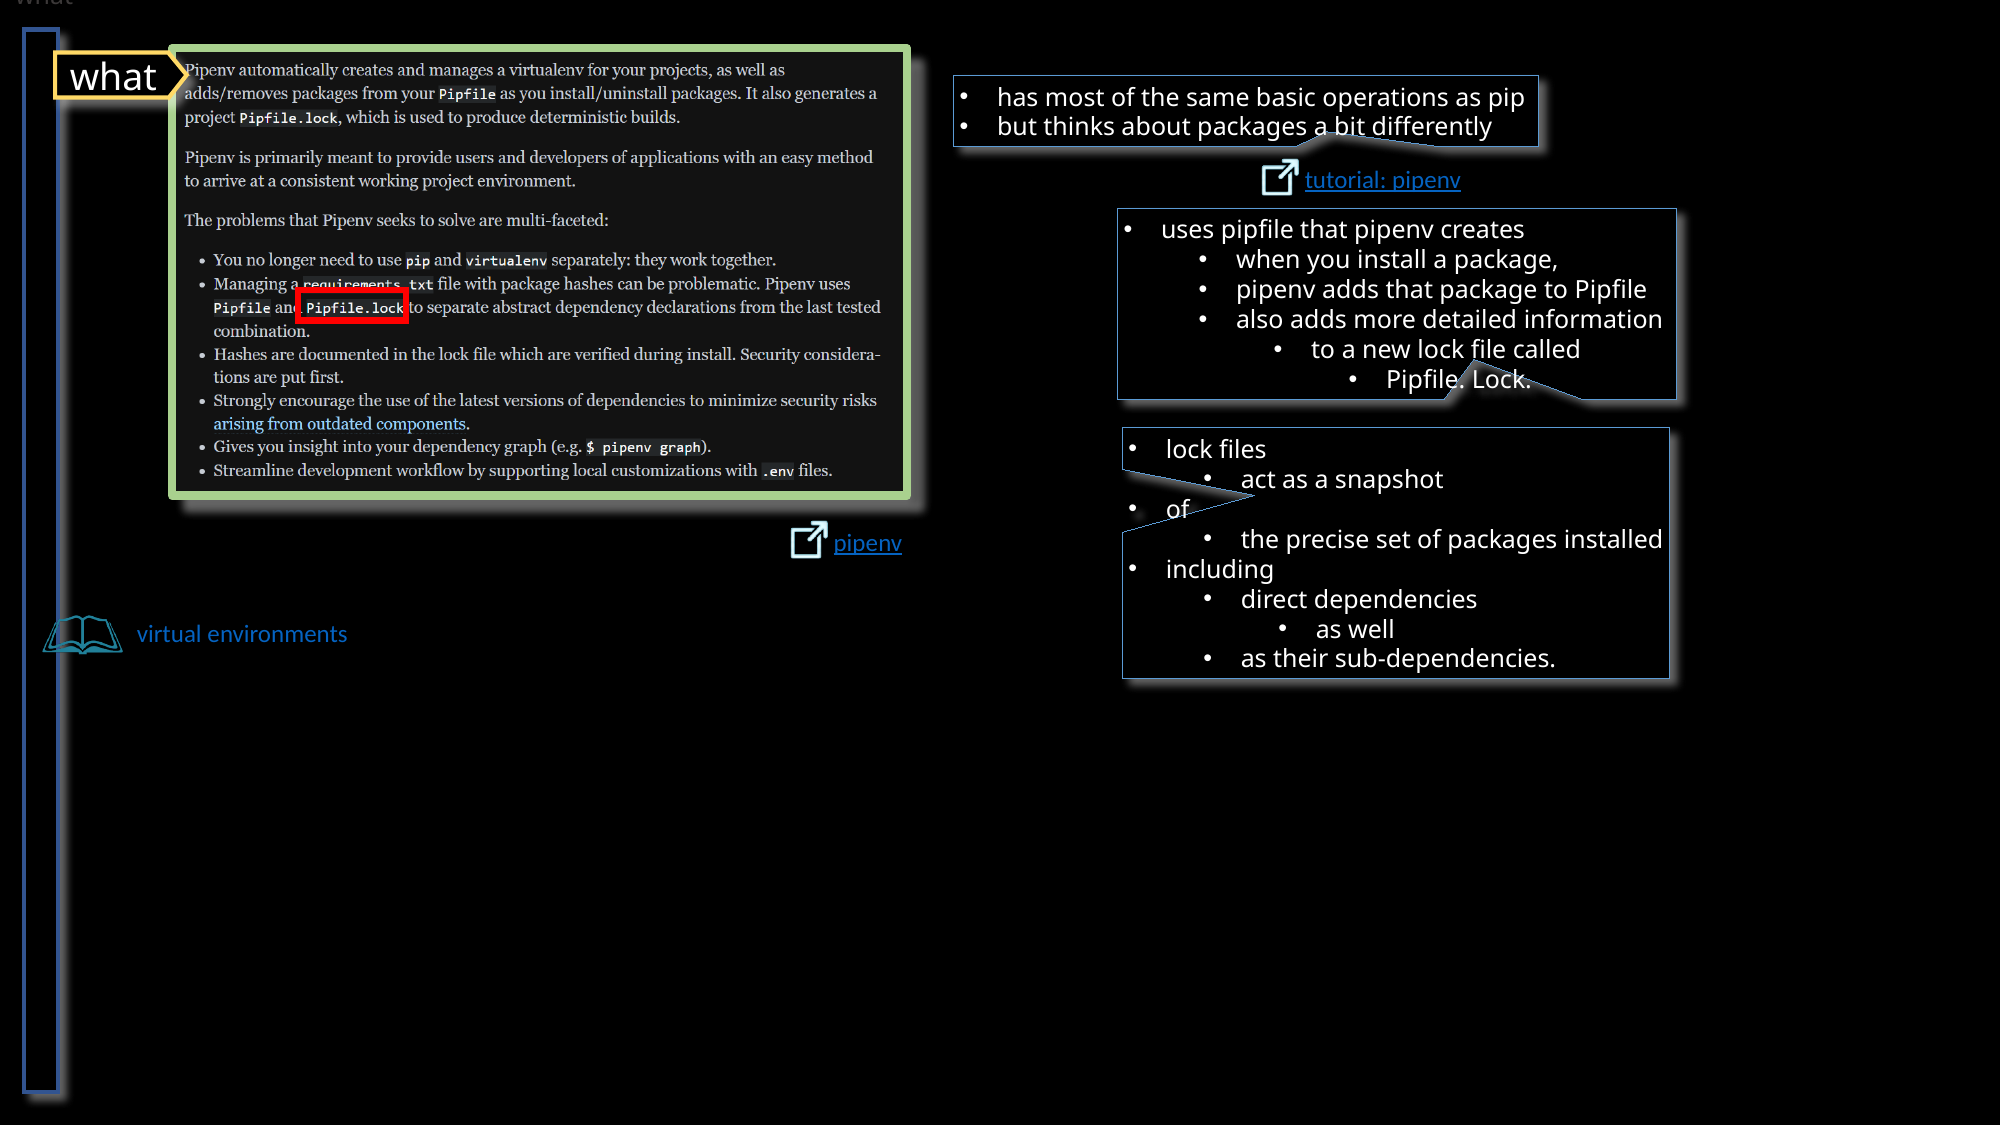

# 2. what
what
has most of the same basic operations as pip
but thinks about packages a bit differently
tutorial: pipenv
uses pipfile that pipenv creates
when you install a package,
pipenv adds that package to Pipfile
also adds more detailed information
to a new lock file called
Pipfile. Lock.
lock files
act as a snapshot
of
the precise set of packages installed
including
direct dependencies
as well
as their sub-dependencies.
pipenv
virtual environments